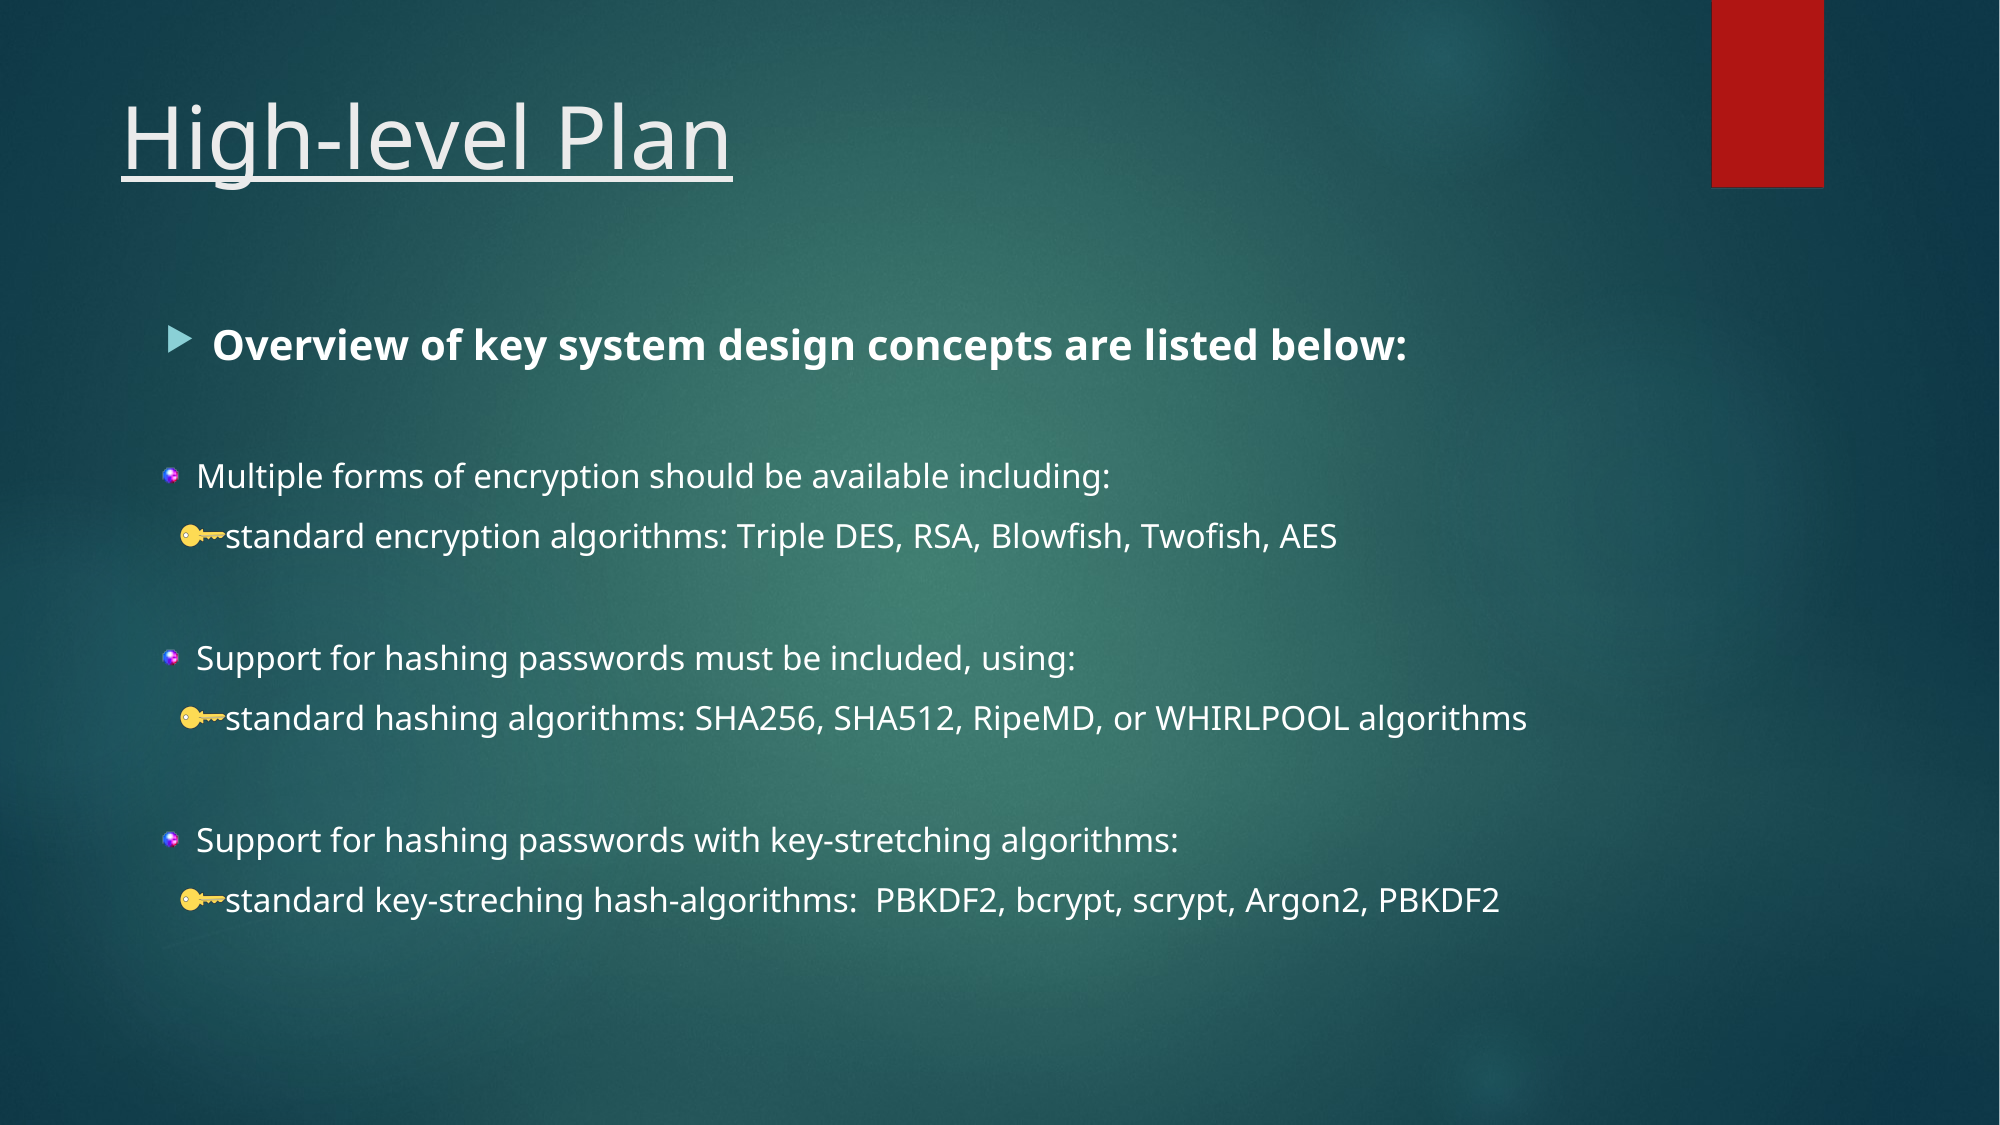

# High-level Plan
Overview of key system design concepts are listed below:
Multiple forms of encryption should be available including:
standard encryption algorithms: Triple DES, RSA, Blowfish, Twofish, AES
Support for hashing passwords must be included, using:
standard hashing algorithms: SHA256, SHA512, RipeMD, or WHIRLPOOL algorithms
Support for hashing passwords with key-stretching algorithms:
standard key-streching hash-algorithms: PBKDF2, bcrypt, scrypt, Argon2, PBKDF2